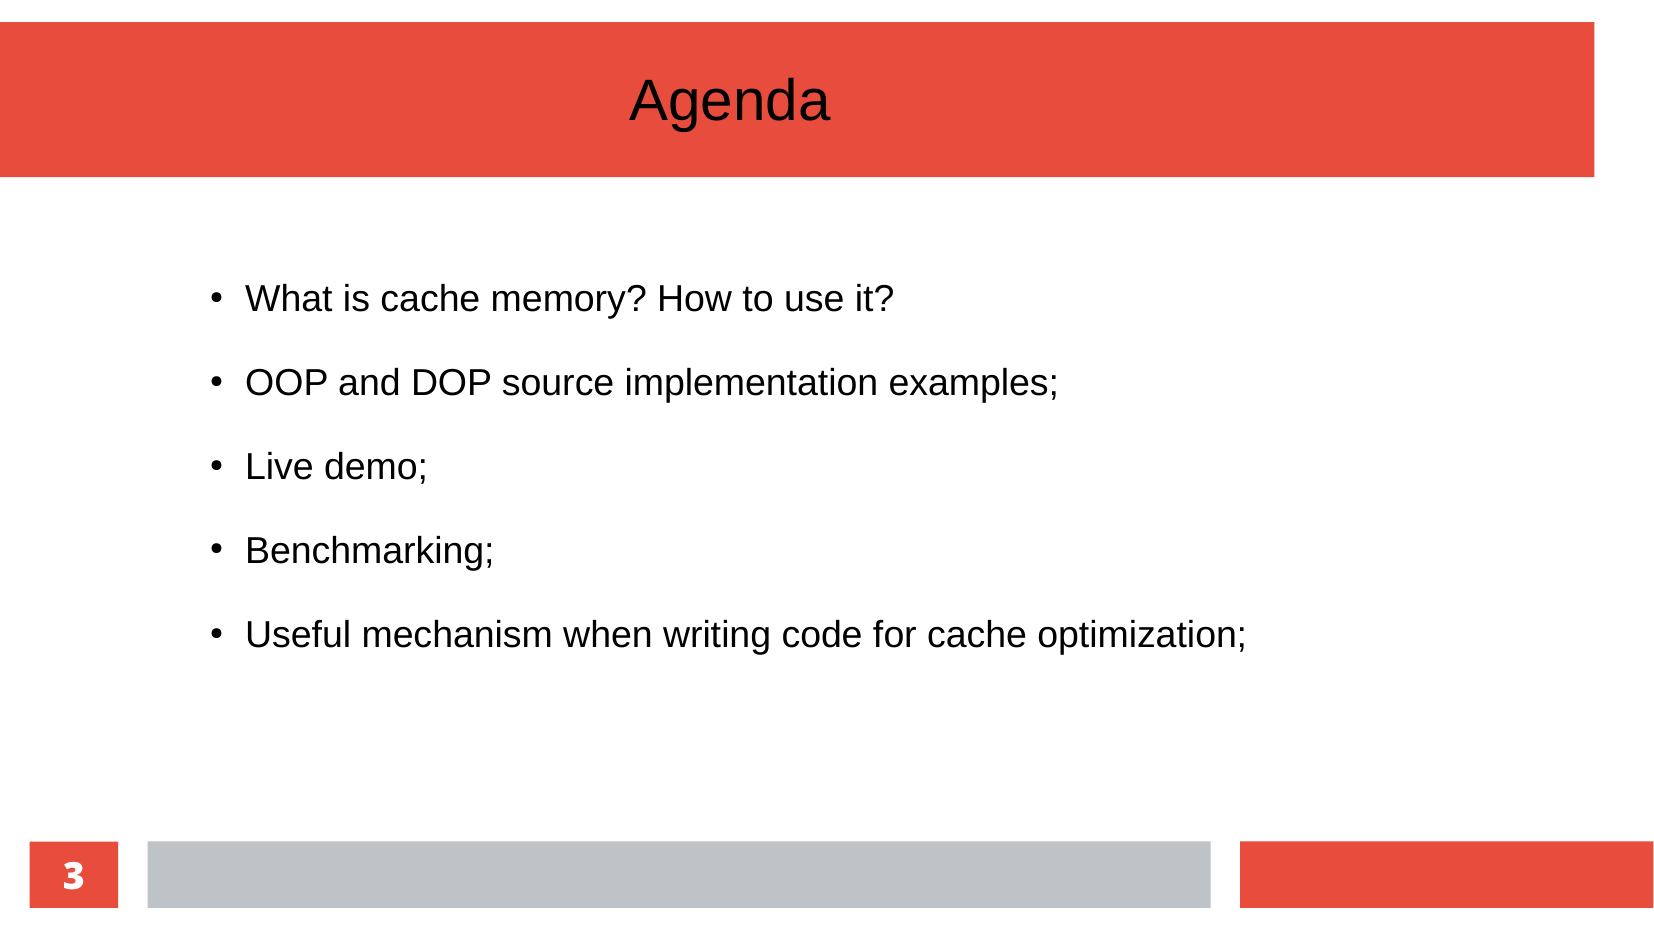

Agenda
What is cache memory? How to use it?
OOP and DOP source implementation examples;
Live demo;
Benchmarking;
Useful mechanism when writing code for cache optimization;
3